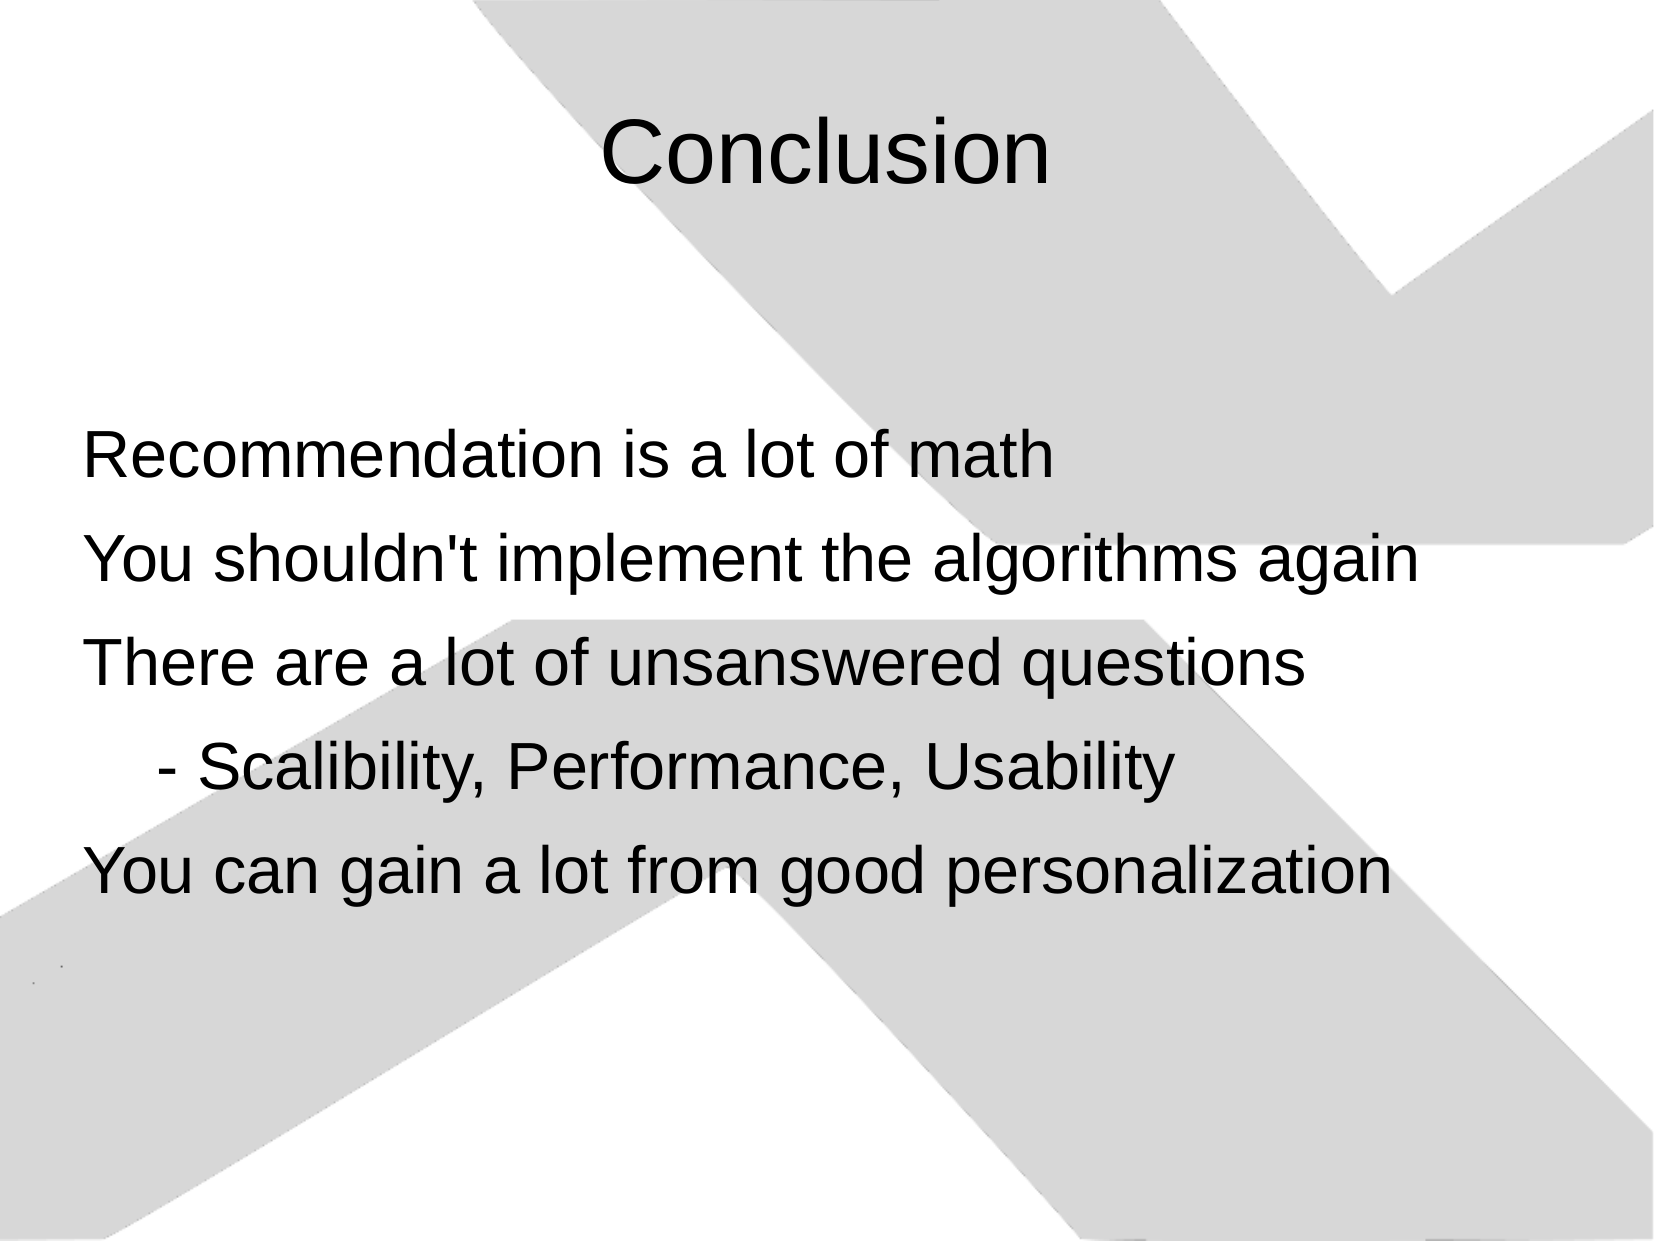

# Conclusion
Recommendation is a lot of math
You shouldn't implement the algorithms again
There are a lot of unsanswered questions
 - Scalibility, Performance, Usability
You can gain a lot from good personalization